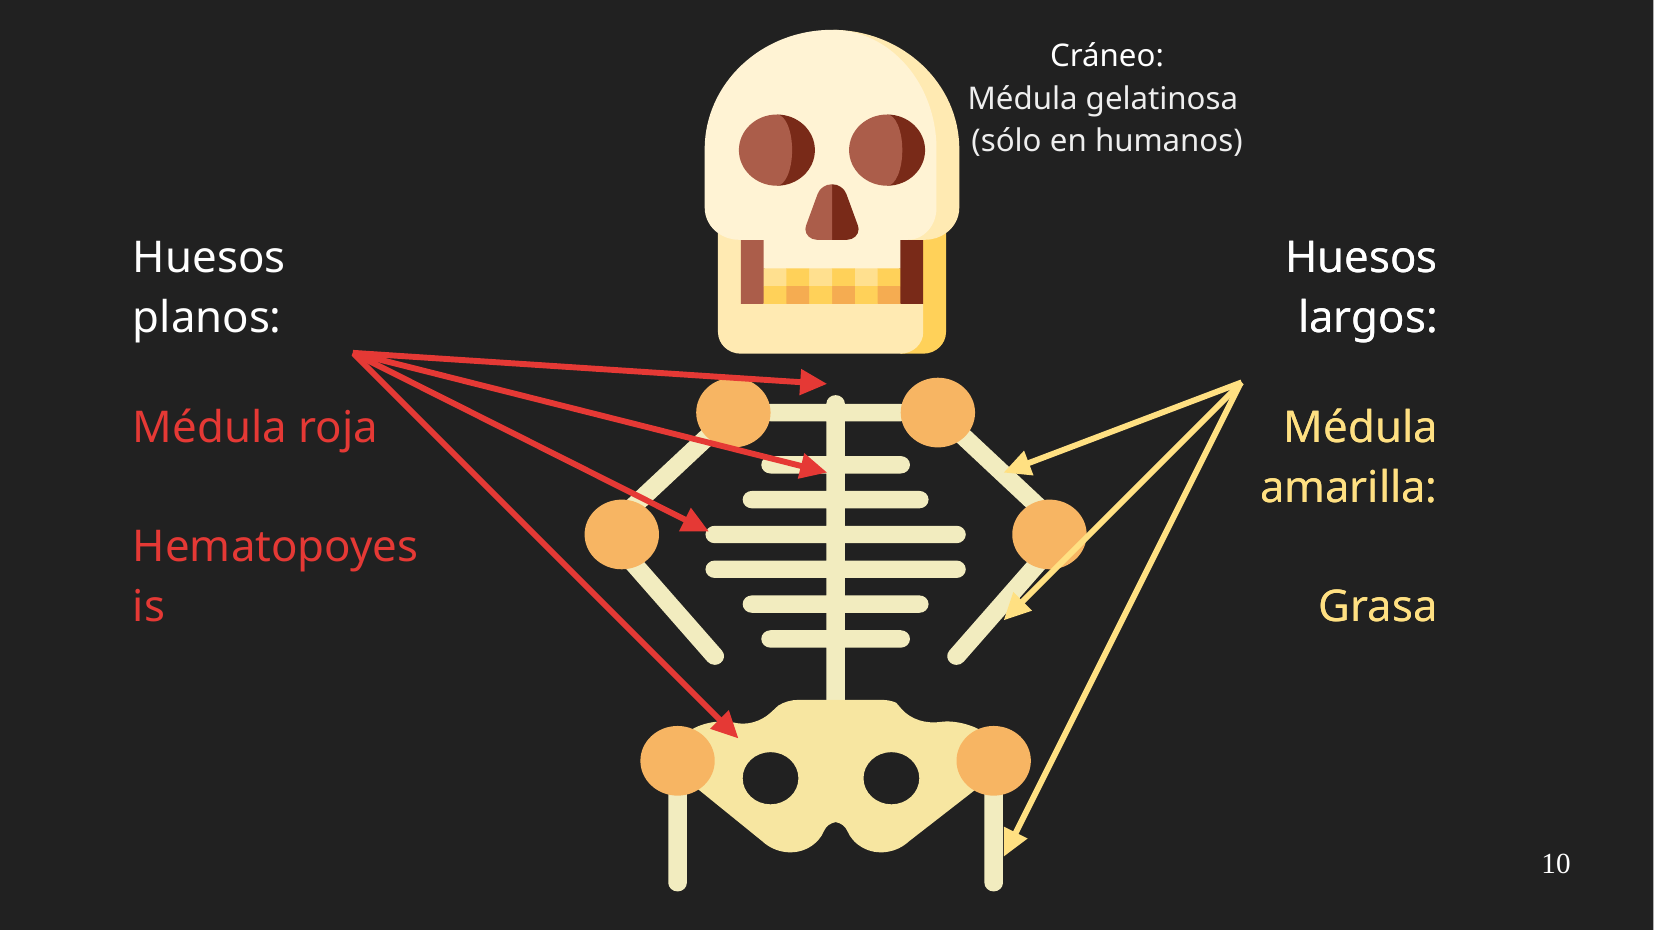

Cráneo:
Médula gelatinosa
(sólo en humanos)
Huesos planos:
Médula roja
Hematopoyesis
Huesos largos:
Médula amarilla:
Grasa
Huesos largos:
Médula amarilla:
Grasa
10